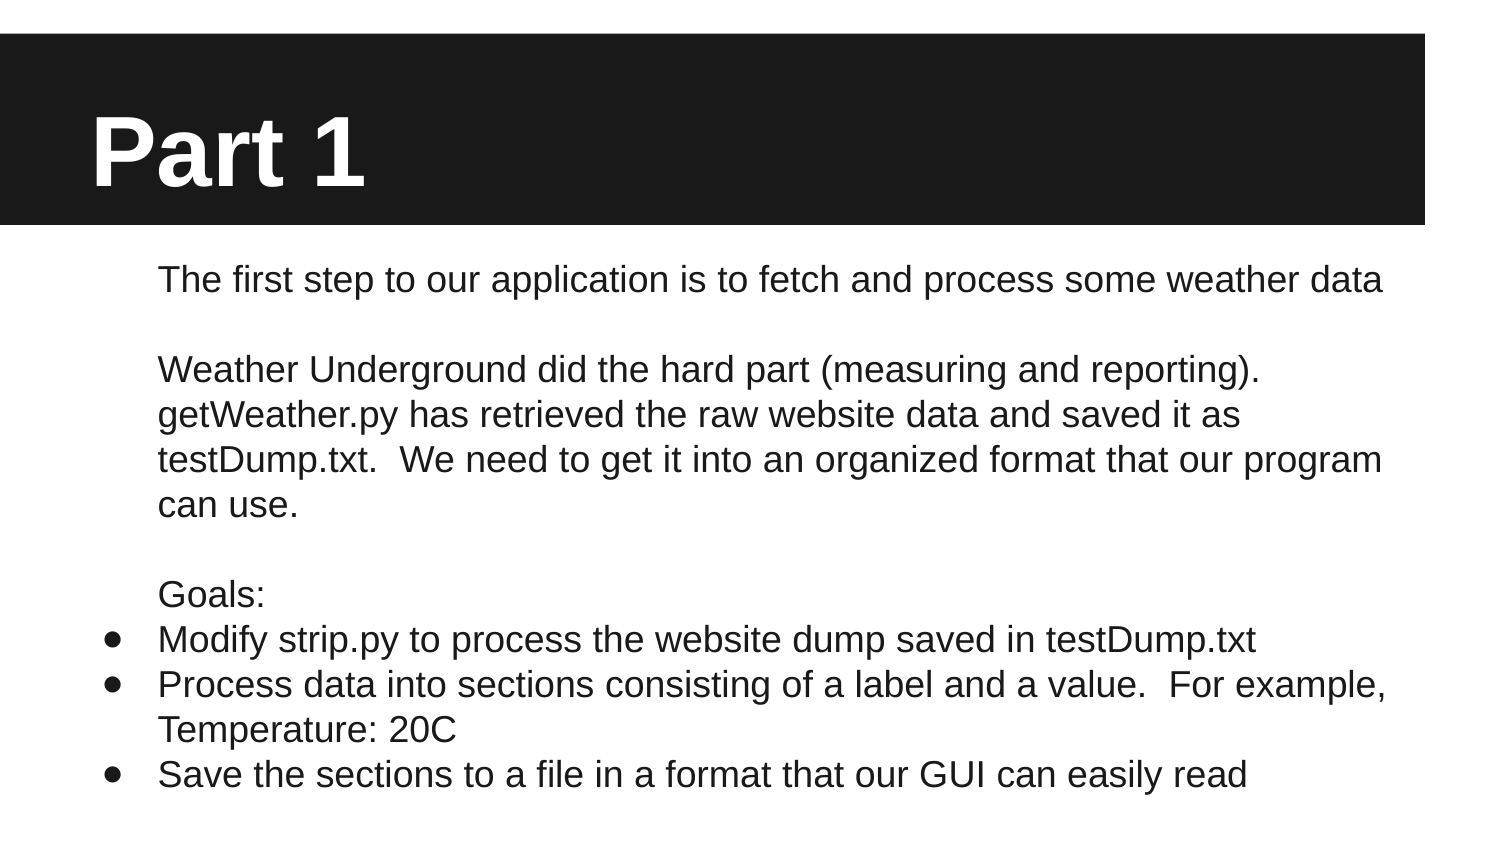

# Part 1
The first step to our application is to fetch and process some weather data
Weather Underground did the hard part (measuring and reporting). getWeather.py has retrieved the raw website data and saved it as testDump.txt. We need to get it into an organized format that our program can use.
Goals:
Modify strip.py to process the website dump saved in testDump.txt
Process data into sections consisting of a label and a value. For example, Temperature: 20C
Save the sections to a file in a format that our GUI can easily read